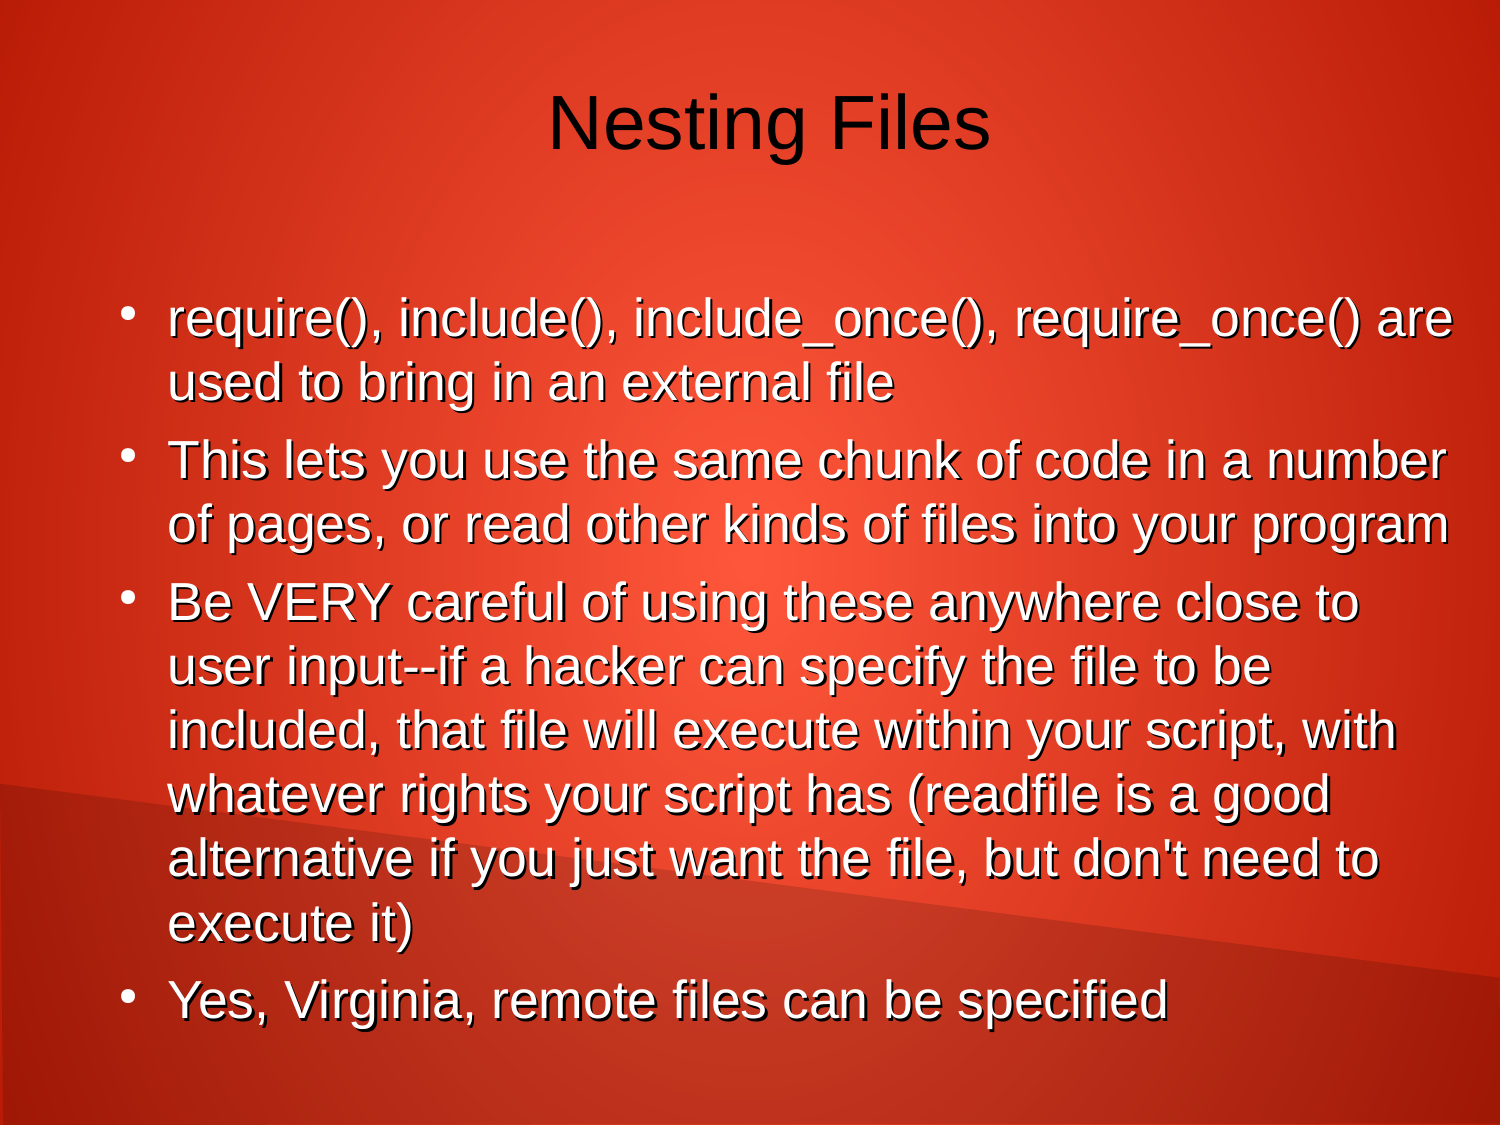

# Nesting Files
require(), include(), include_once(), require_once() are used to bring in an external file
This lets you use the same chunk of code in a number of pages, or read other kinds of files into your program
Be VERY careful of using these anywhere close to user input--if a hacker can specify the file to be included, that file will execute within your script, with whatever rights your script has (readfile is a good alternative if you just want the file, but don't need to execute it)
Yes, Virginia, remote files can be specified